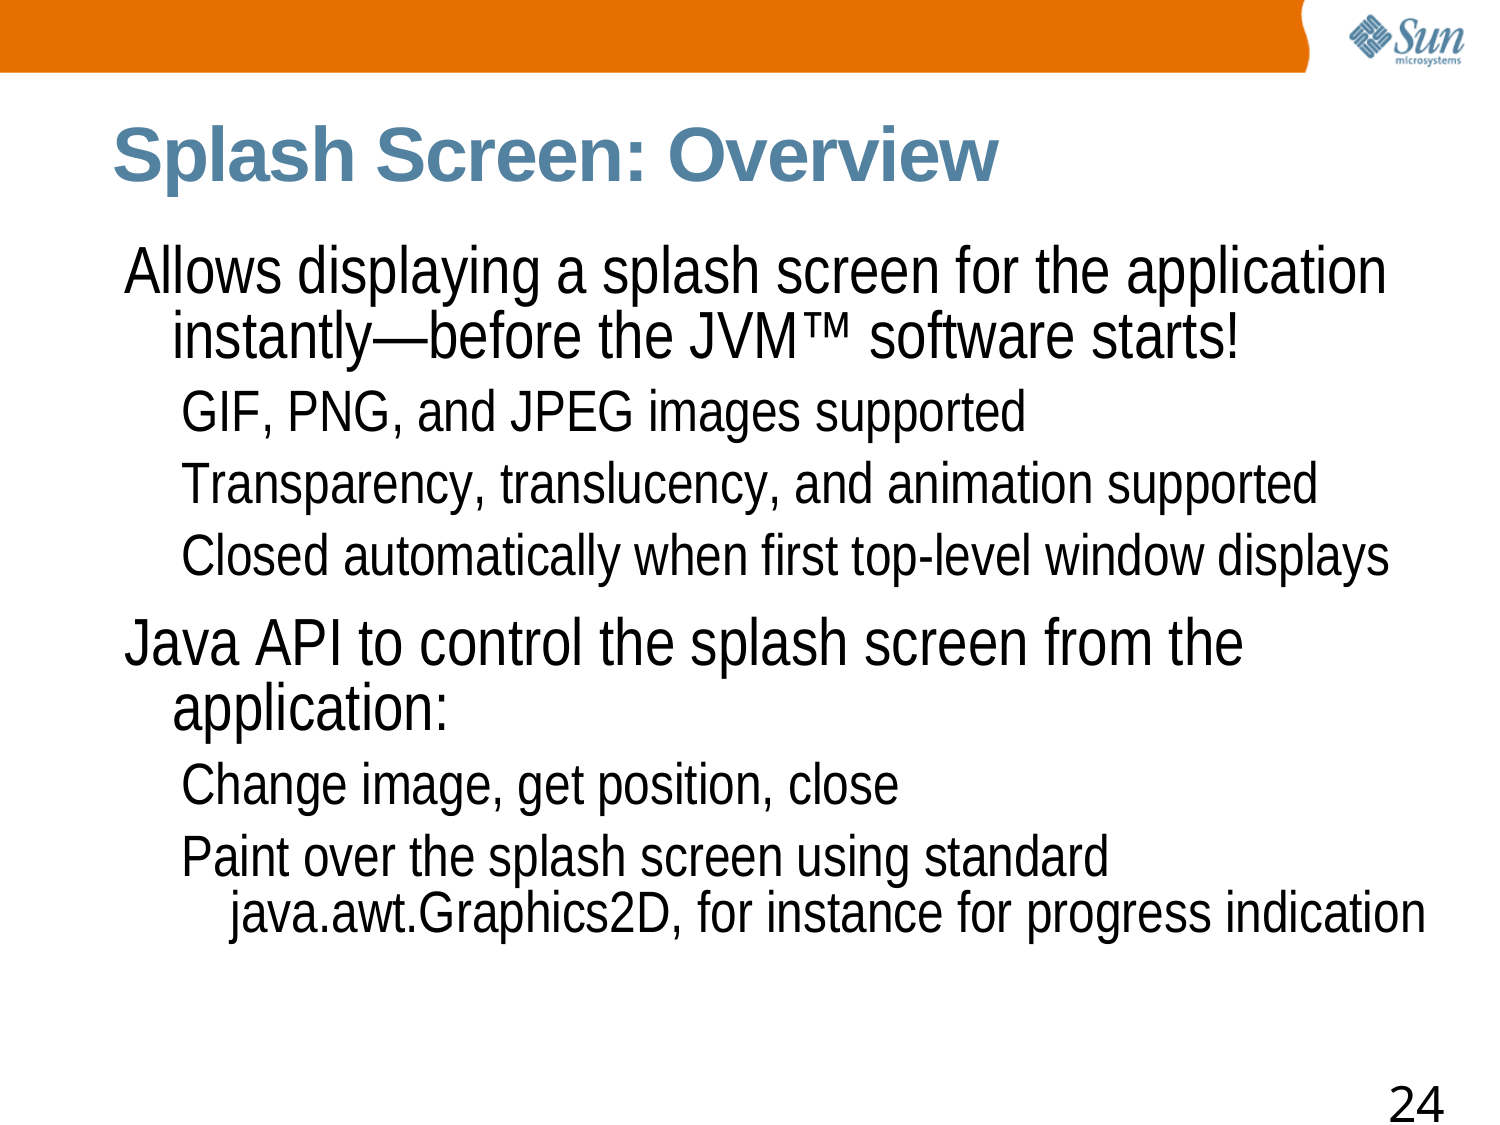

# Splash Screen: Overview
Allows displaying a splash screen for the application instantly—before the JVM™ software starts!
GIF, PNG, and JPEG images supported
Transparency, translucency, and animation supported
Closed automatically when first top-level window displays
Java API to control the splash screen from the application:
Change image, get position, close
Paint over the splash screen using standard java.awt.Graphics2D, for instance for progress indication